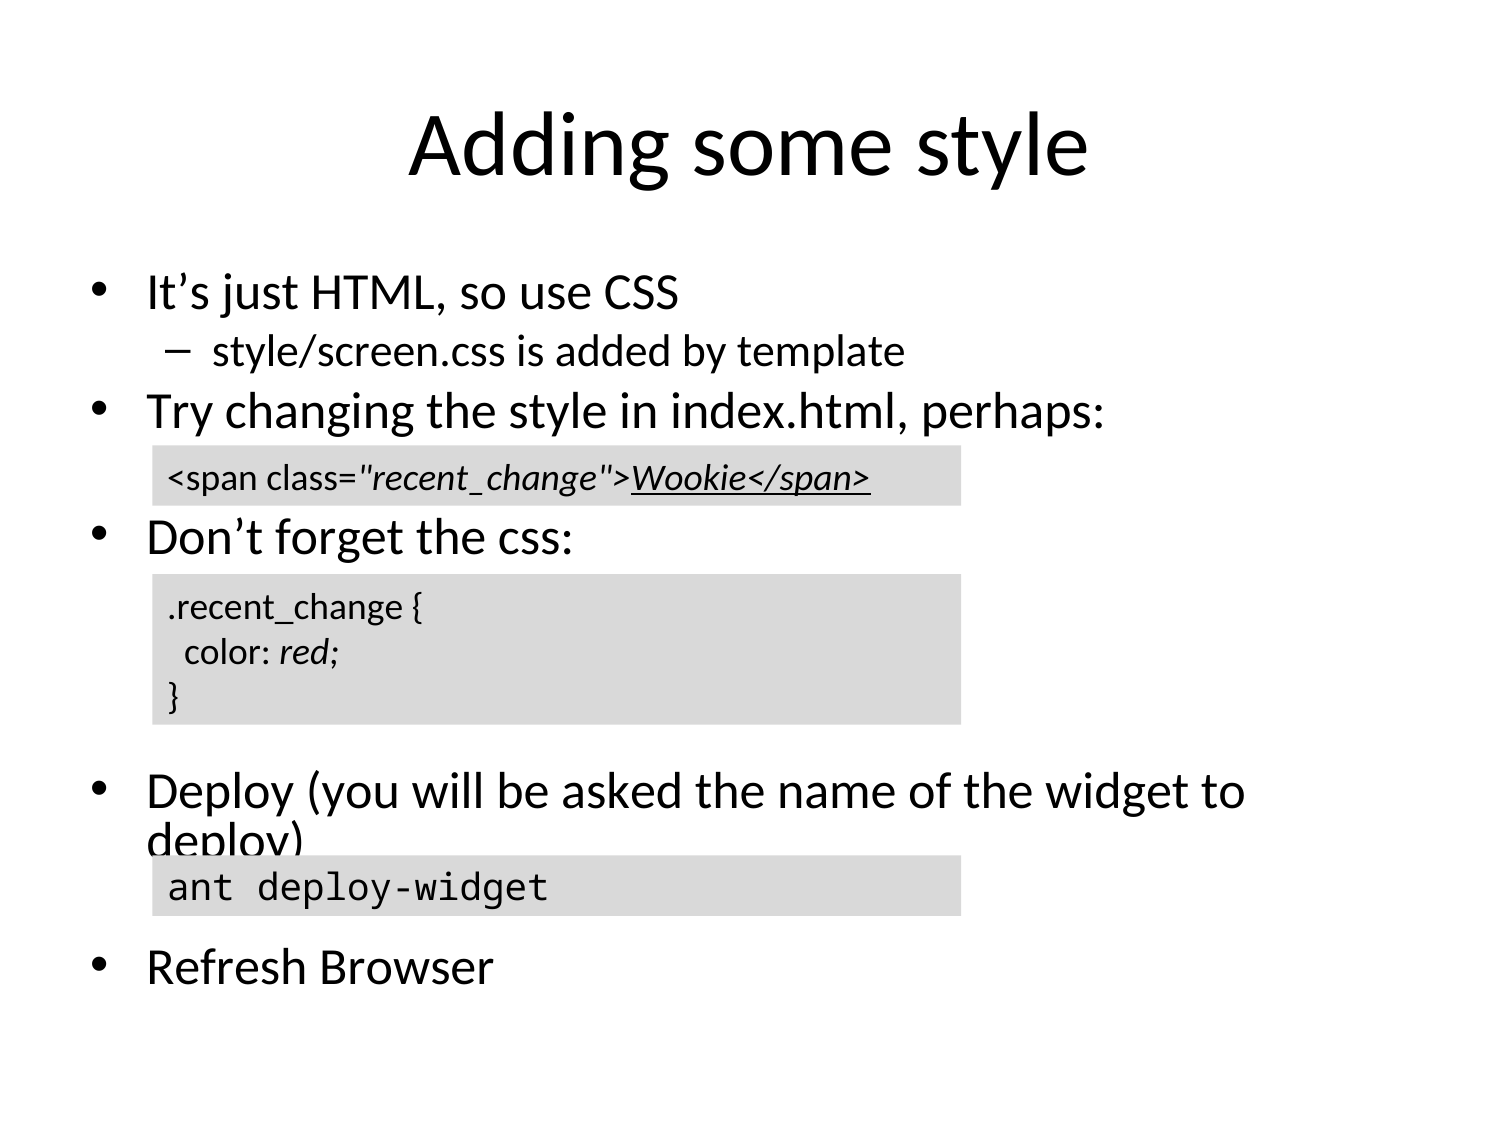

# Adding some style
It’s just HTML, so use CSS
style/screen.css is added by template
Try changing the style in index.html, perhaps:
Don’t forget the css:
Deploy (you will be asked the name of the widget to deploy)
Refresh Browser
<span class="recent_change">Wookie</span>
.recent_change {
 color: red;
}
ant deploy-widget